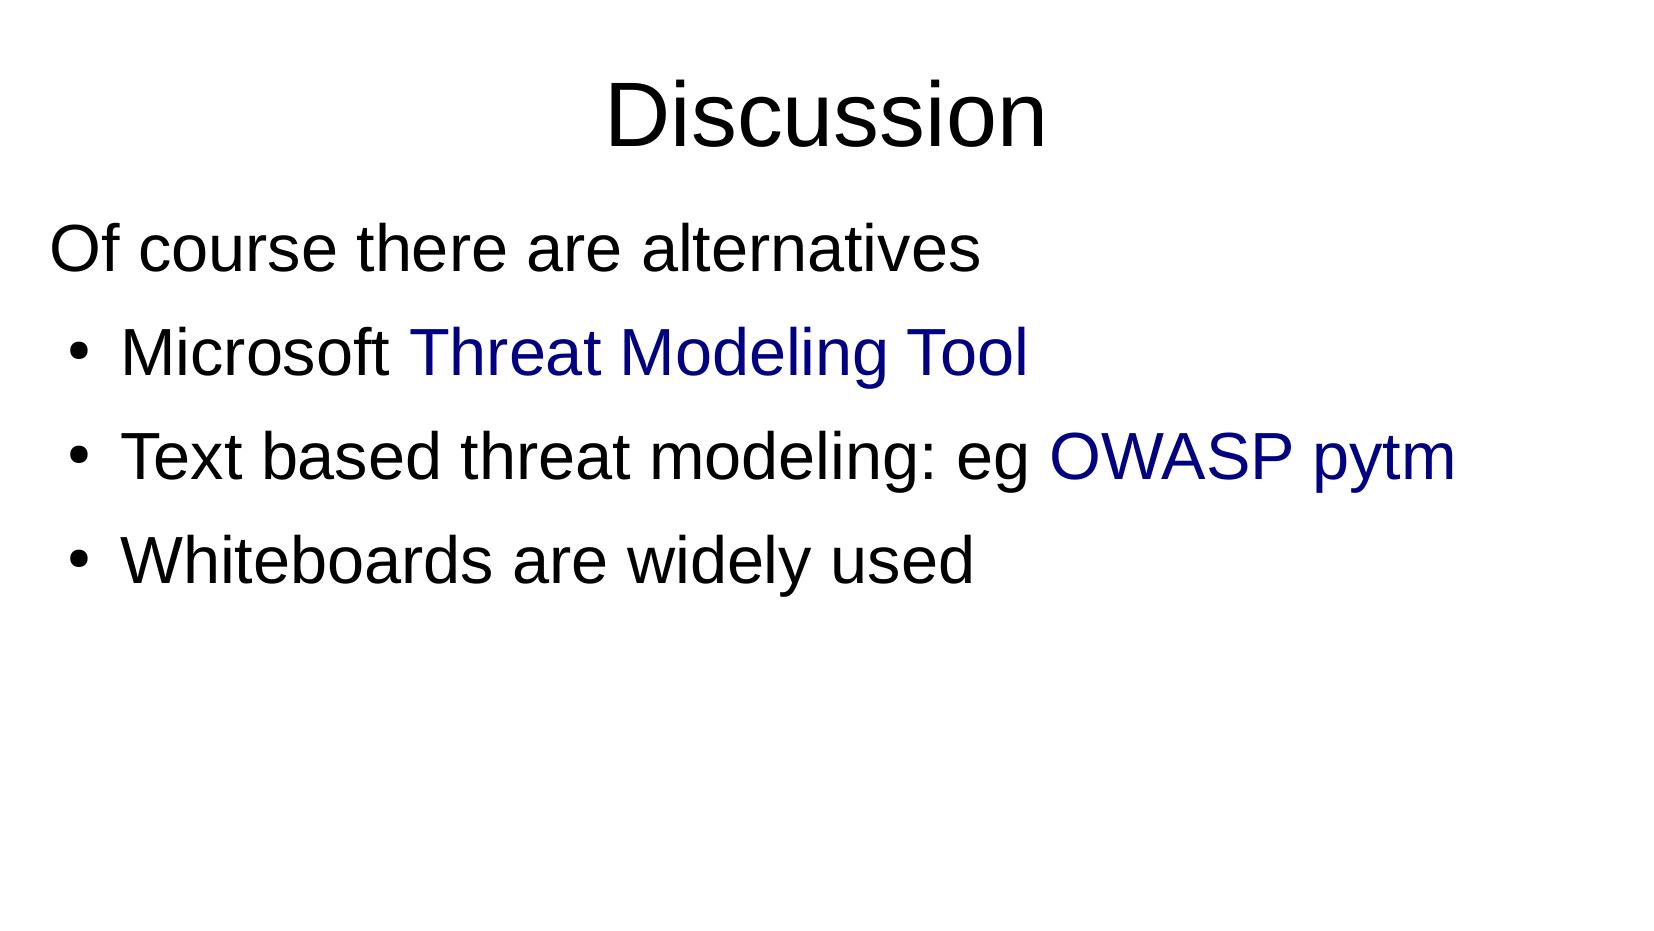

# Discussion
Of course there are alternatives
Microsoft Threat Modeling Tool
Text based threat modeling: eg OWASP pytm
Whiteboards are widely used